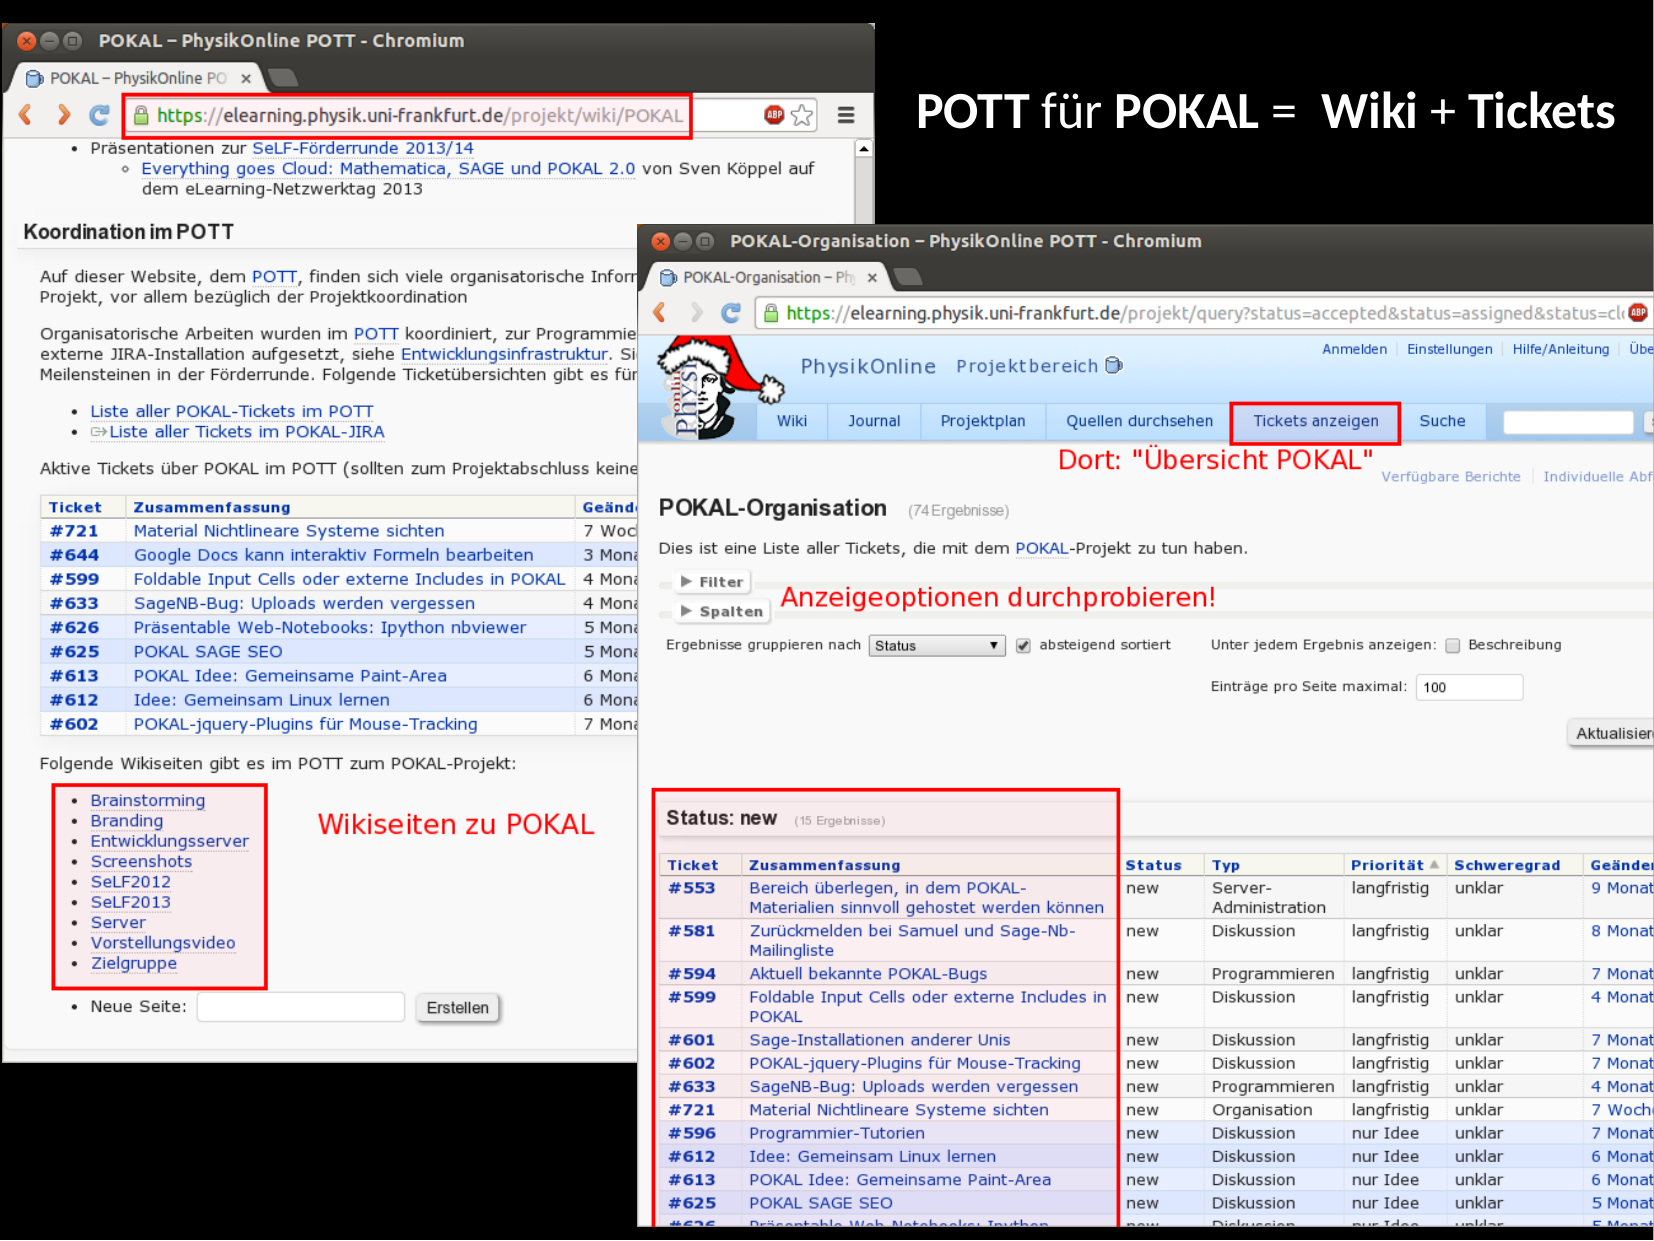

POTT für POKAL = Wiki + Tickets